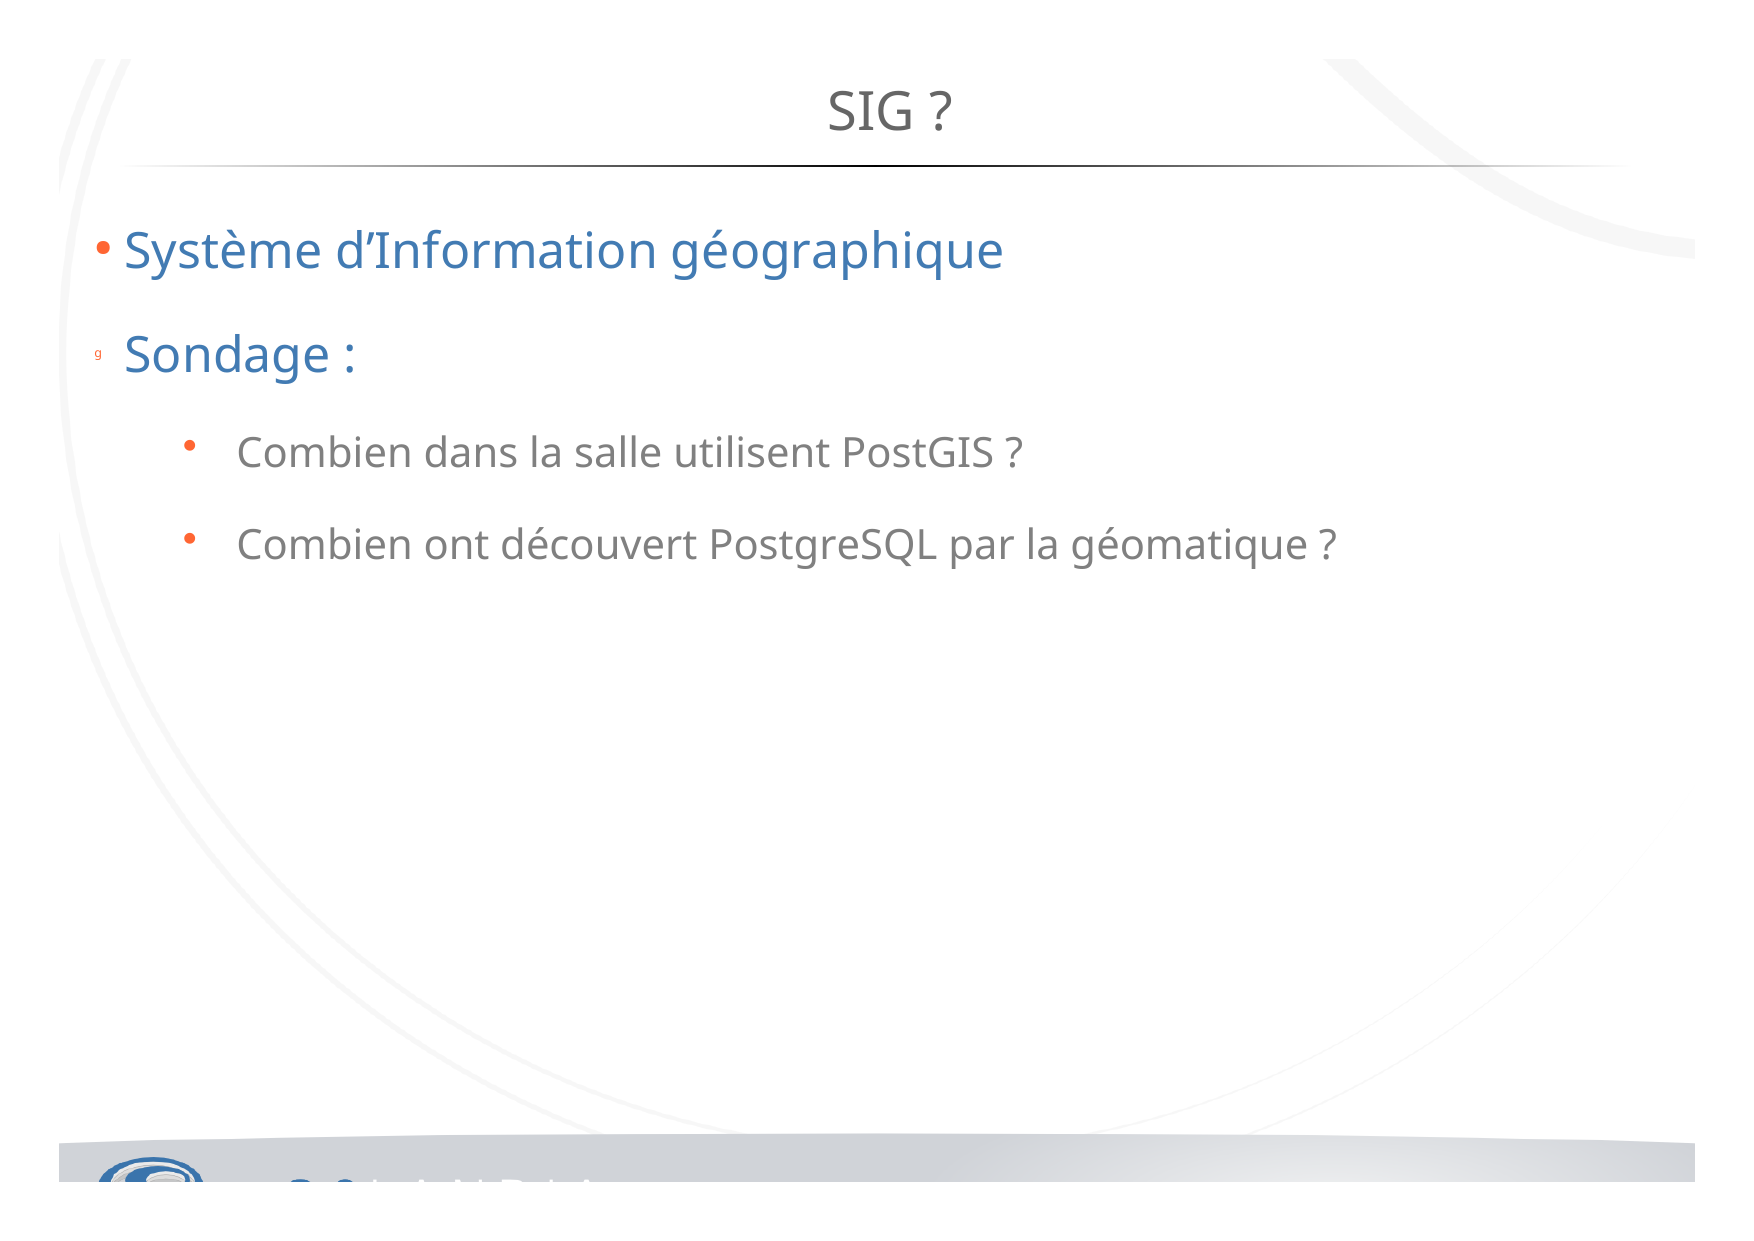

# SIG ?
Système d’Information géographique
Sondage :
Combien dans la salle utilisent PostGIS ?
Combien ont découvert PostgreSQL par la géomatique ?